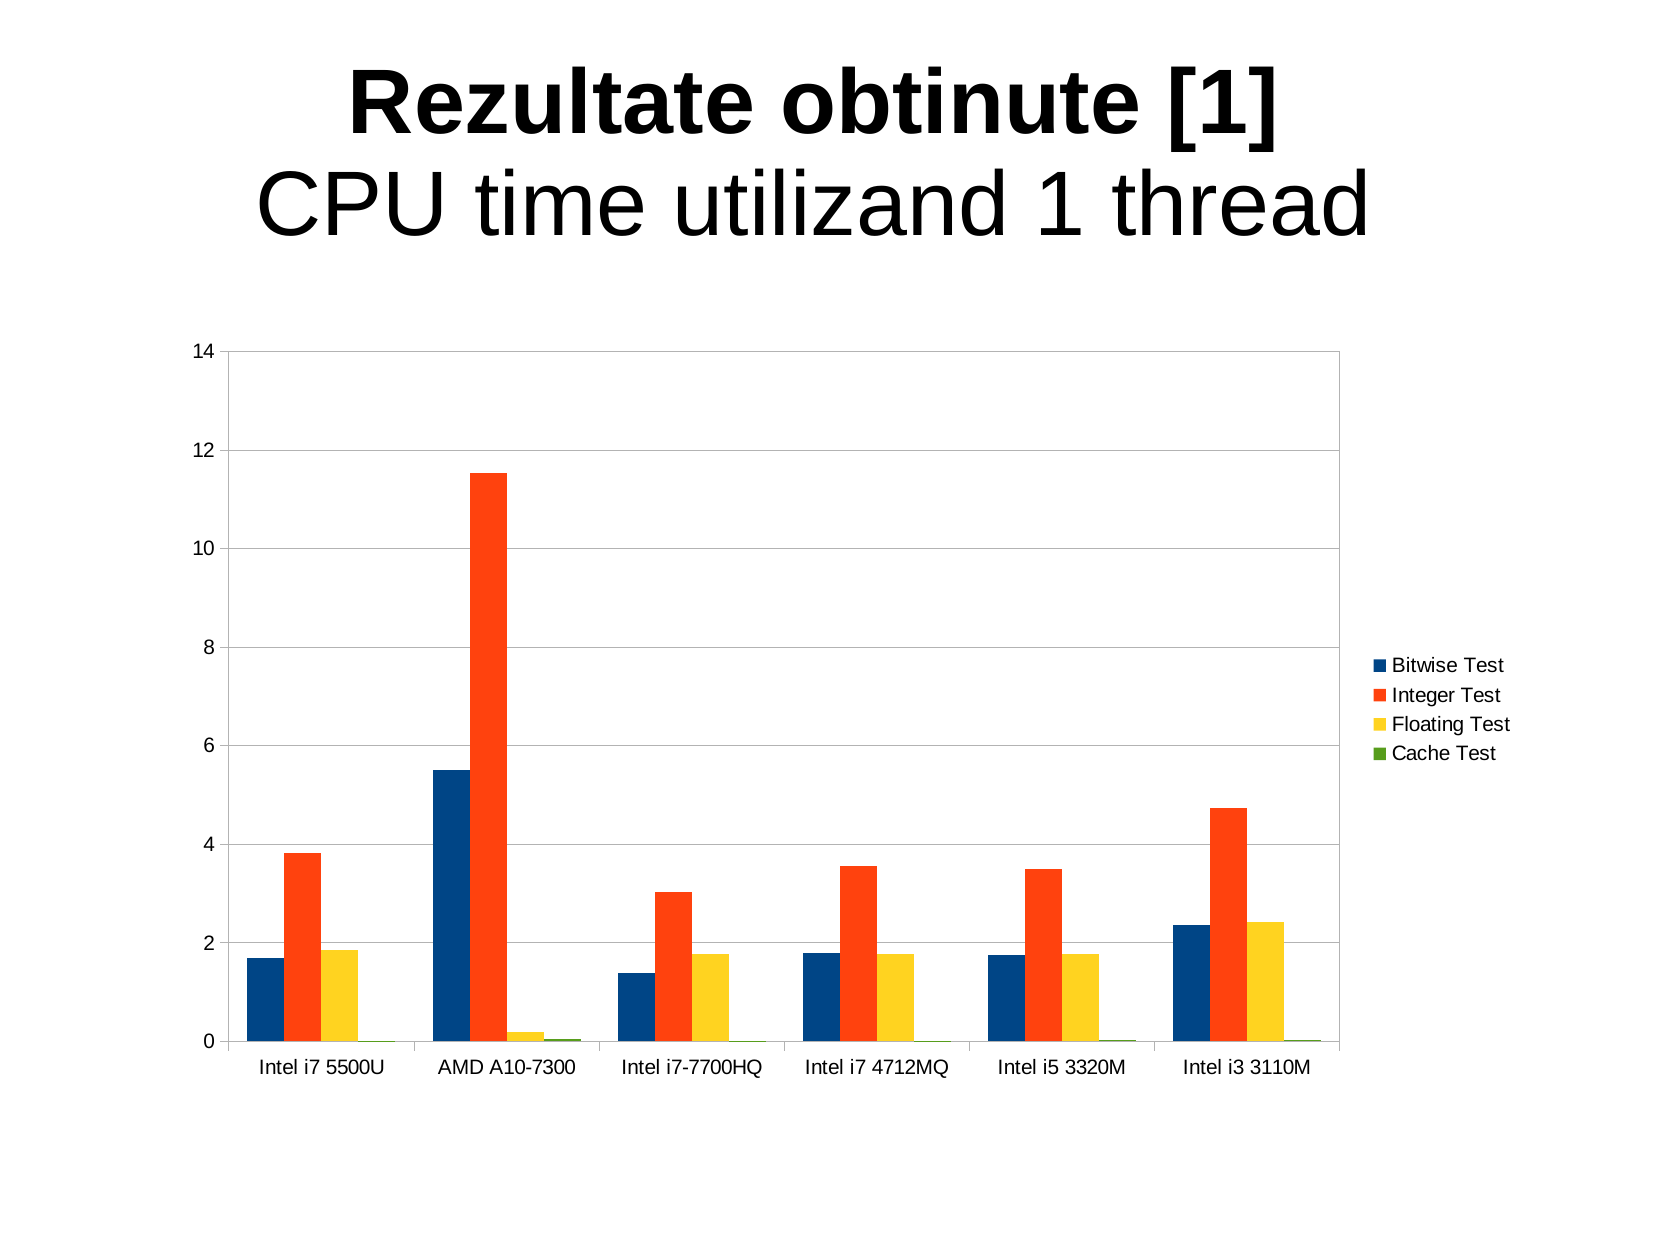

# Rezultate obtinute [1] CPU time utilizand 1 thread
### Chart
| Category | Bitwise Test | Integer Test | Floating Test | Cache Test |
|---|---|---|---|---|
| Intel i7 5500U | 1.683 | 3.819 | 1.844 | 0.008 |
| AMD A10-7300 | 5.511 | 11.546 | 0.186 | 0.043 |
| Intel i7-7700HQ | 1.396 | 3.041 | 1.766 | 0.007 |
| Intel i7 4712MQ | 1.798 | 3.555 | 1.765 | 0.009 |
| Intel i5 3320M | 1.744 | 3.502 | 1.769 | 0.02 |
| Intel i3 3110M | 2.356 | 4.729 | 2.418 | 0.02 |